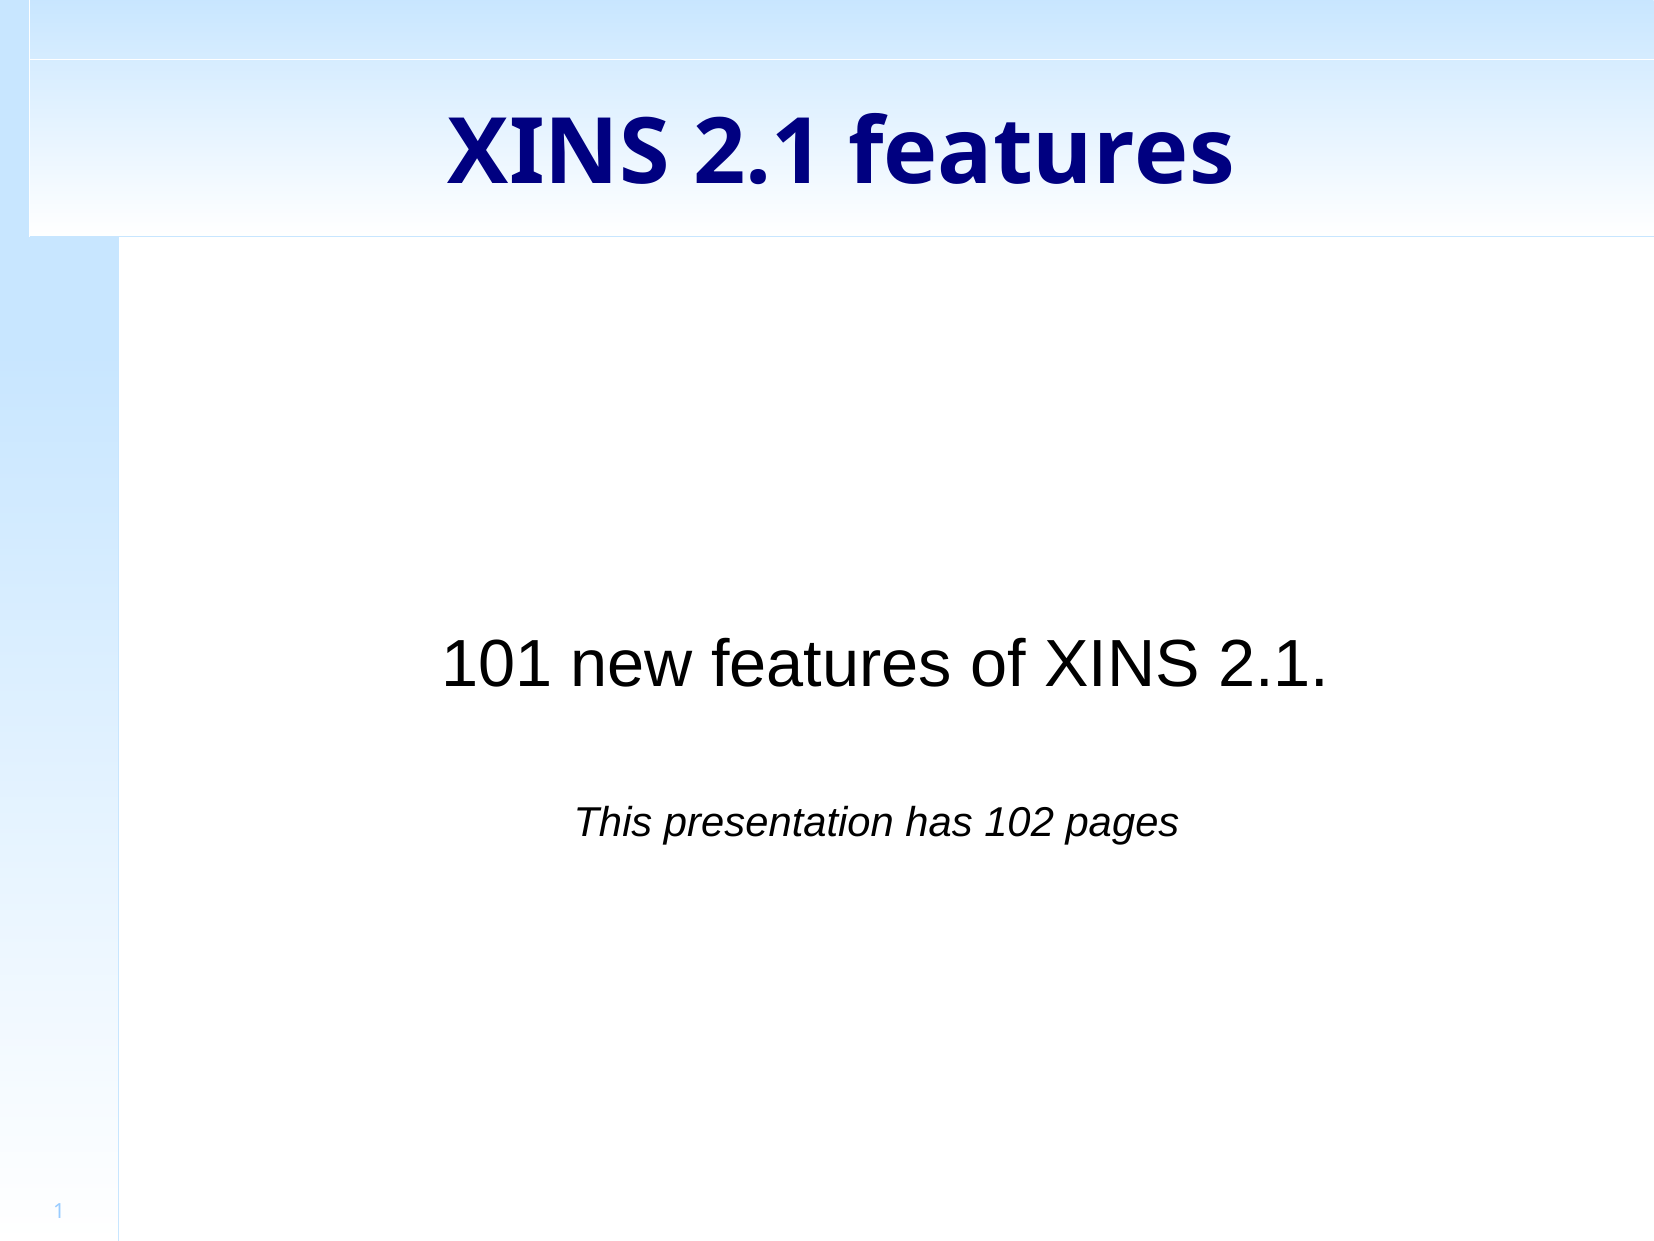

# XINS 2.1 features
101 new features of XINS 2.1.
This presentation has 102 pages